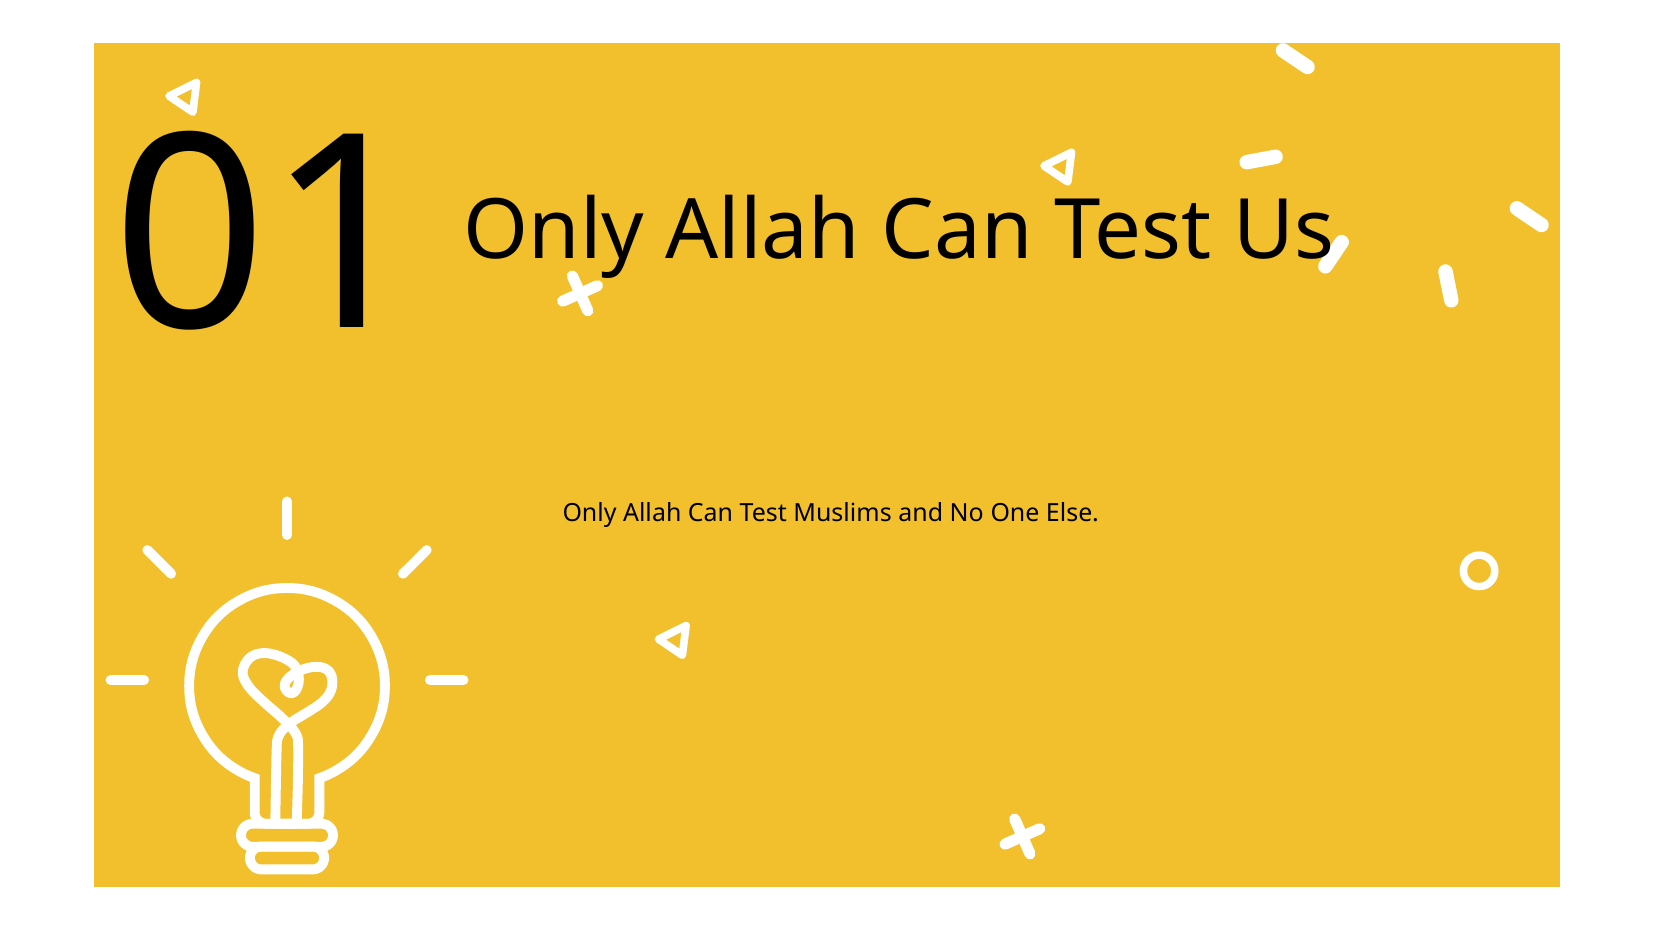

01
# Only Allah Can Test Us
Only Allah Can Test Muslims and No One Else.